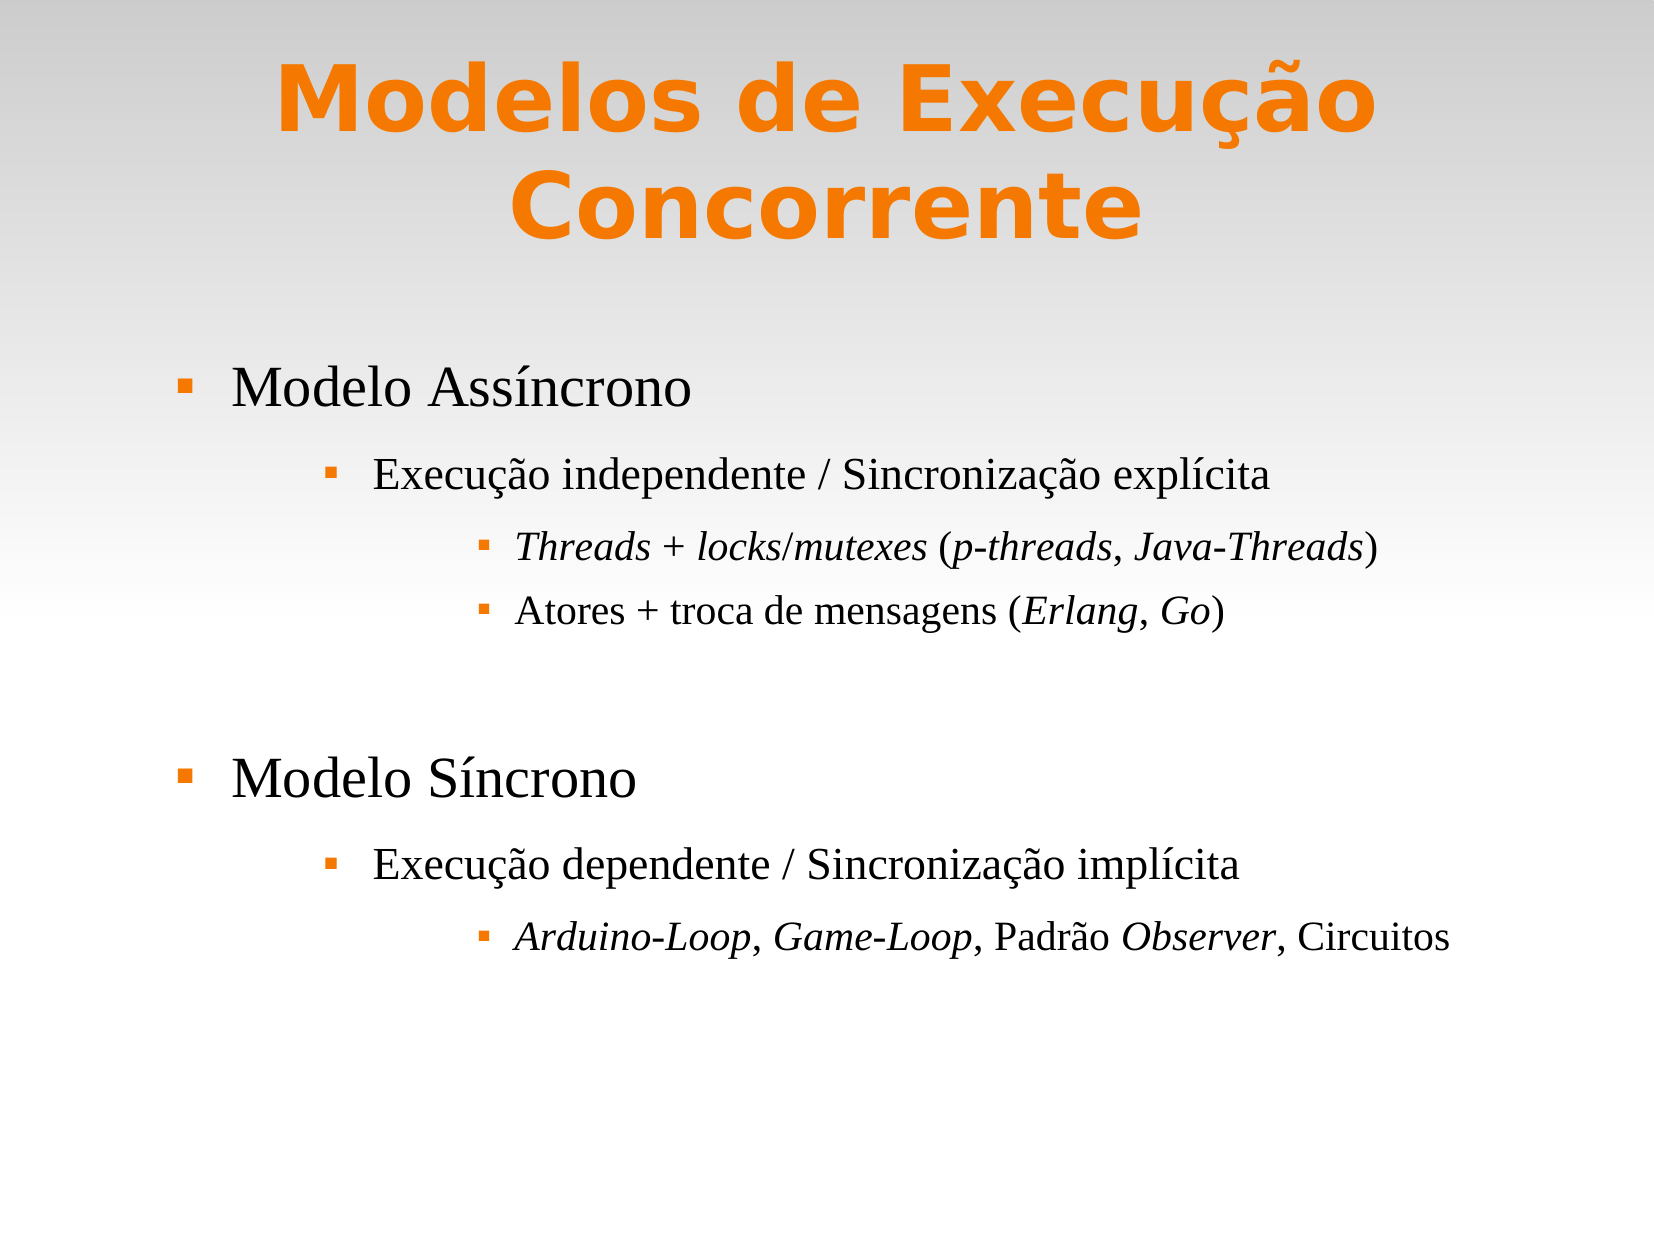

# Modelos de Execução Concorrente
Modelo Assíncrono
Execução independente / Sincronização explícita
Threads + locks/mutexes (p-threads, Java-Threads)
Atores + troca de mensagens (Erlang, Go)
Modelo Síncrono
Execução dependente / Sincronização implícita
Arduino-Loop, Game-Loop, Padrão Observer, Circuitos